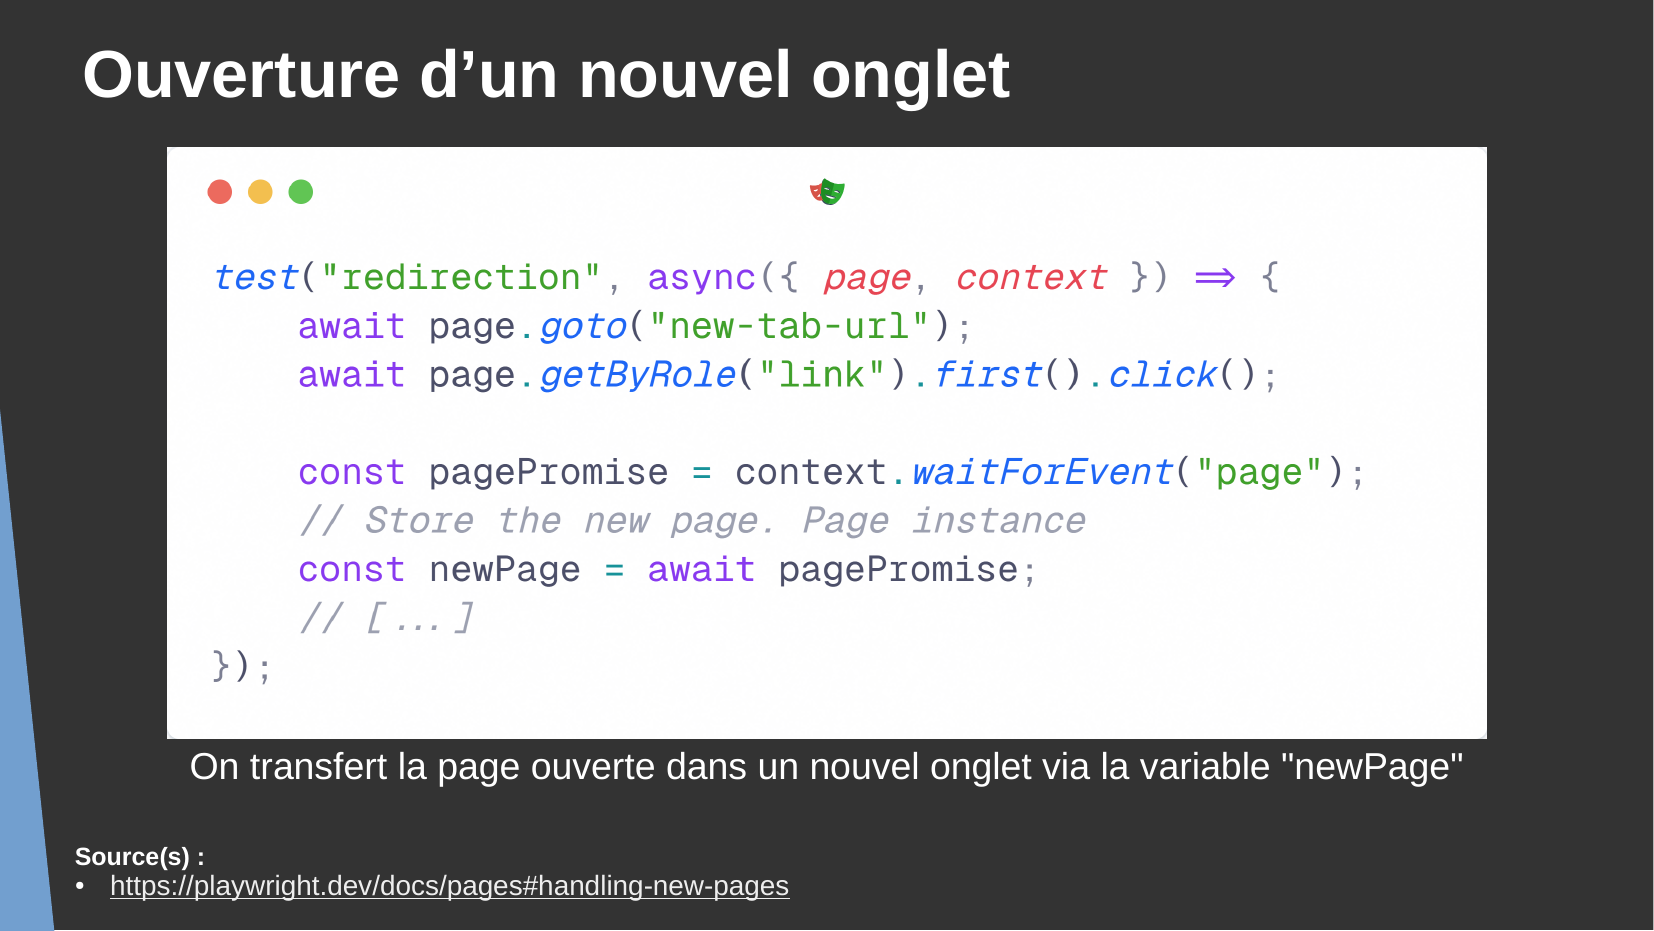

# Ouverture d’un nouvel onglet
On transfert la page ouverte dans un nouvel onglet via la variable "newPage"
Source(s) :
https://playwright.dev/docs/pages#handling-new-pages